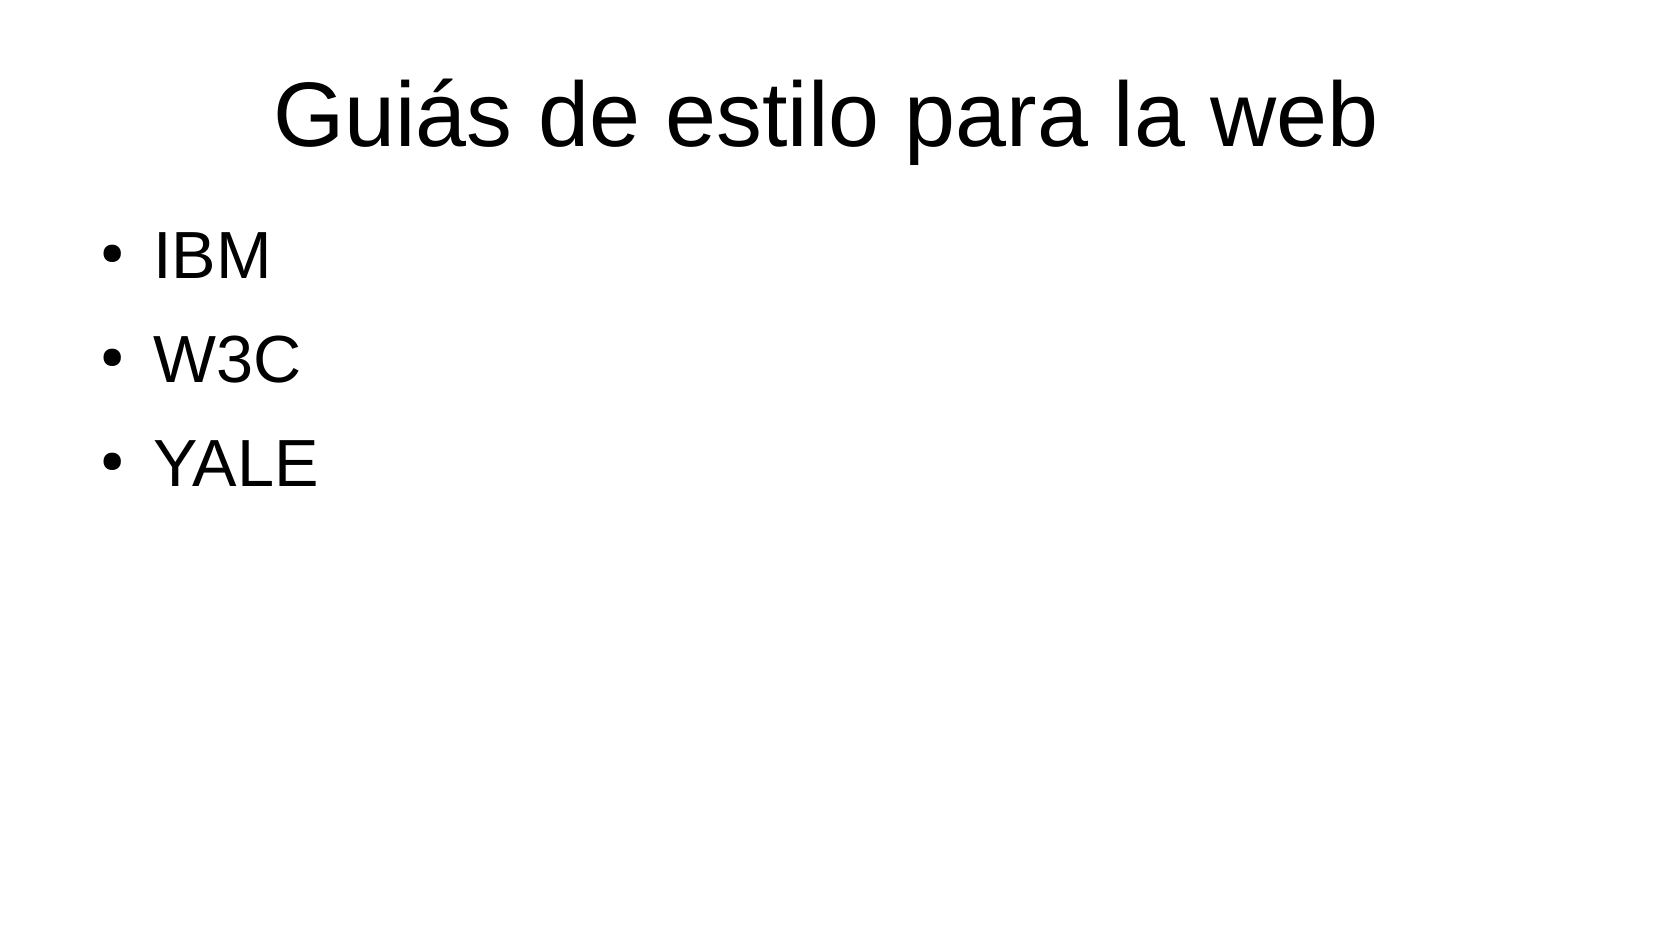

# Guiás de estilo para la web
IBM
W3C
YALE